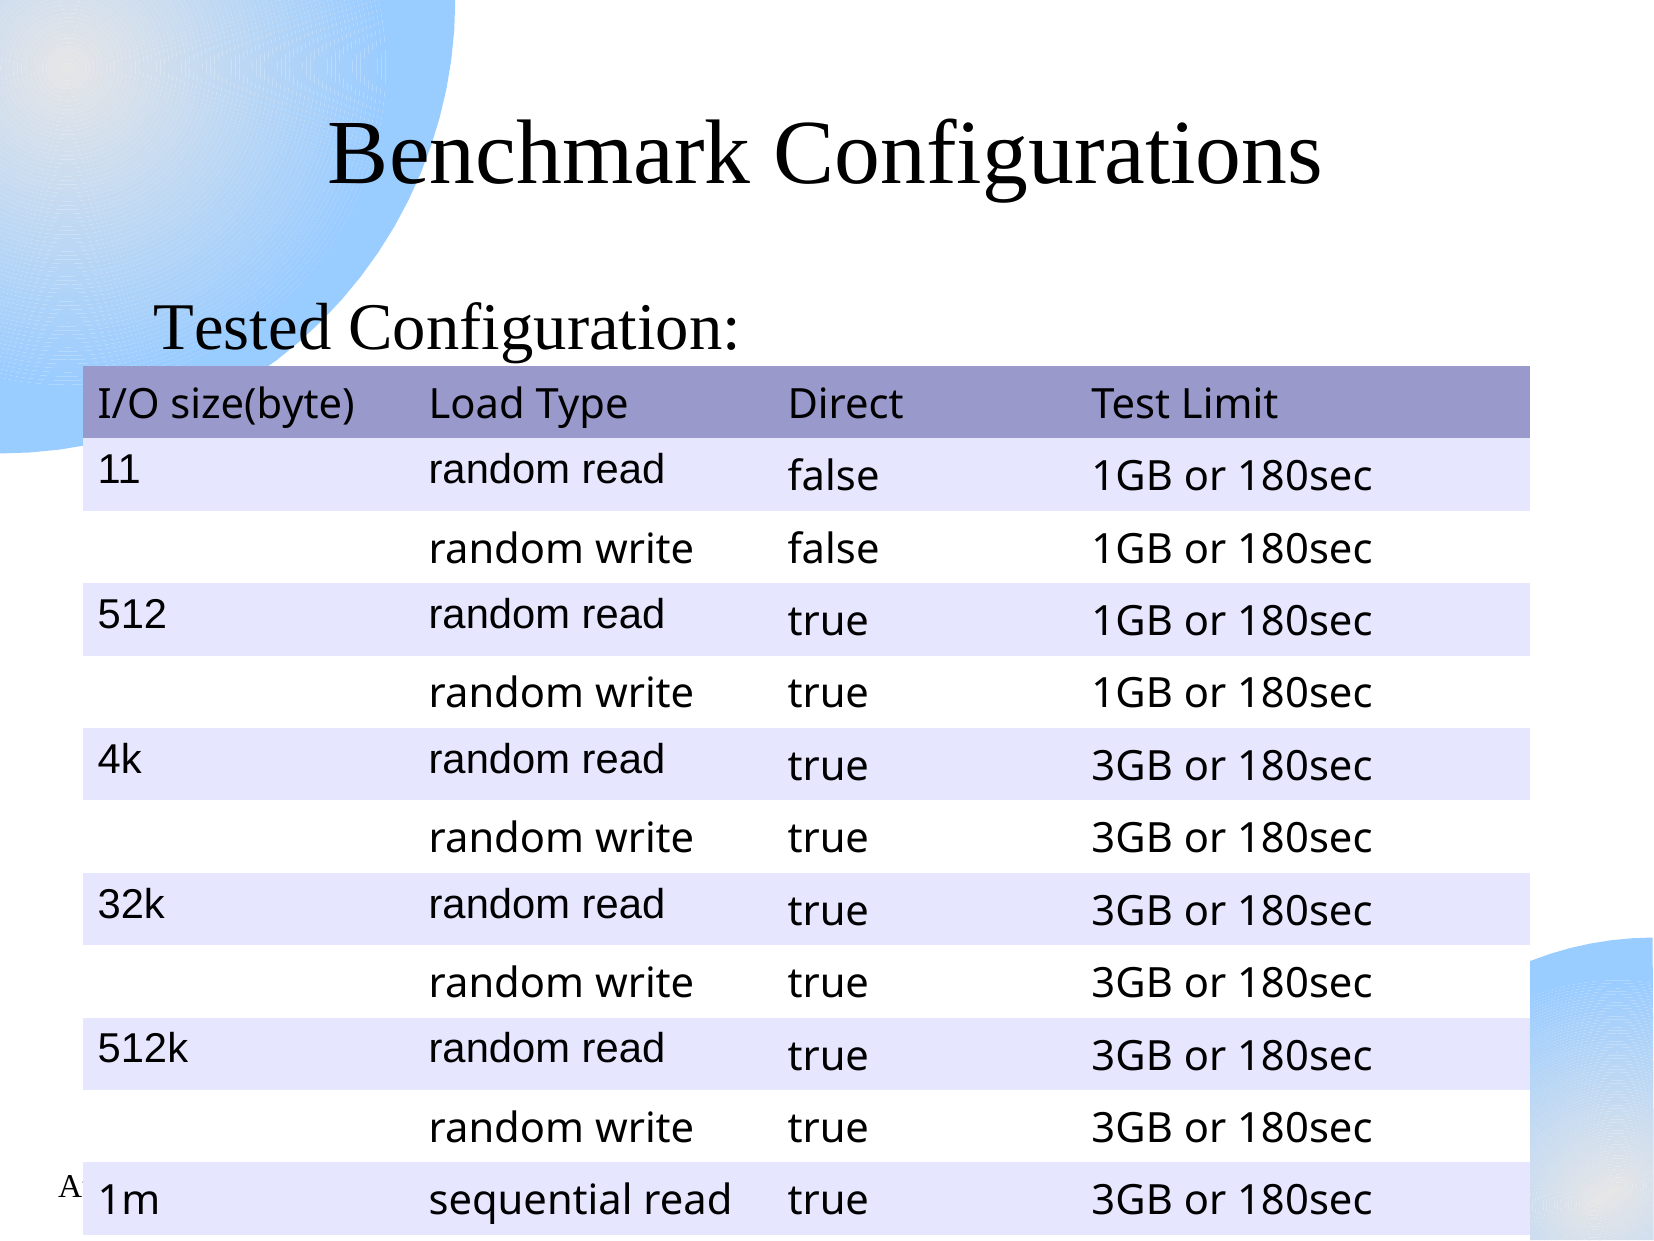

# Benchmark Configurations
Tested Configuration:
| I/O size(byte) | Load Type | Direct | Test Limit |
| --- | --- | --- | --- |
| 11 | random read | false | 1GB or 180sec |
| | random write | false | 1GB or 180sec |
| 512 | random read | true | 1GB or 180sec |
| | random write | true | 1GB or 180sec |
| 4k | random read | true | 3GB or 180sec |
| | random write | true | 3GB or 180sec |
| 32k | random read | true | 3GB or 180sec |
| | random write | true | 3GB or 180sec |
| 512k | random read | true | 3GB or 180sec |
| | random write | true | 3GB or 180sec |
| 1m | sequential read | true | 3GB or 180sec |
| | sequential write | true | 3GB or 180sec |